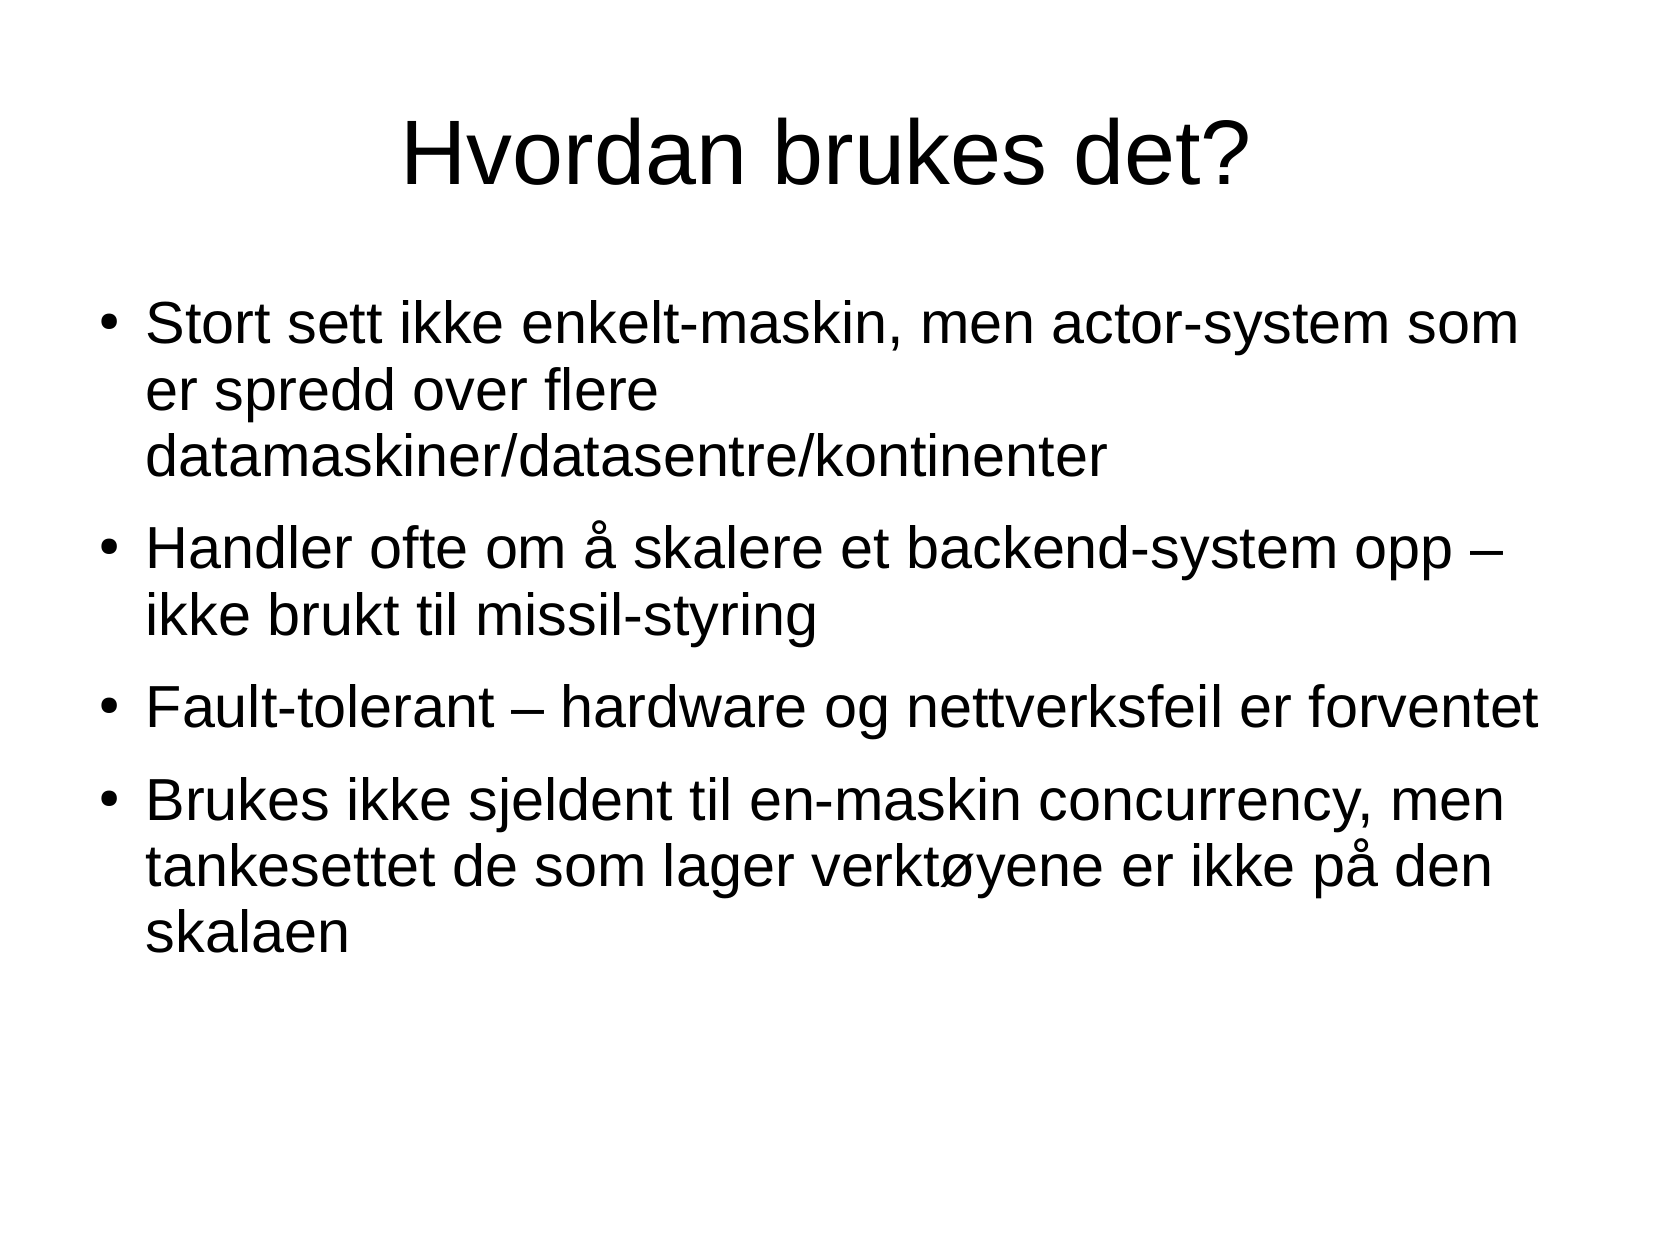

# Hvordan brukes det?
Stort sett ikke enkelt-maskin, men actor-system som er spredd over flere datamaskiner/datasentre/kontinenter
Handler ofte om å skalere et backend-system opp – ikke brukt til missil-styring
Fault-tolerant – hardware og nettverksfeil er forventet
Brukes ikke sjeldent til en-maskin concurrency, men tankesettet de som lager verktøyene er ikke på den skalaen